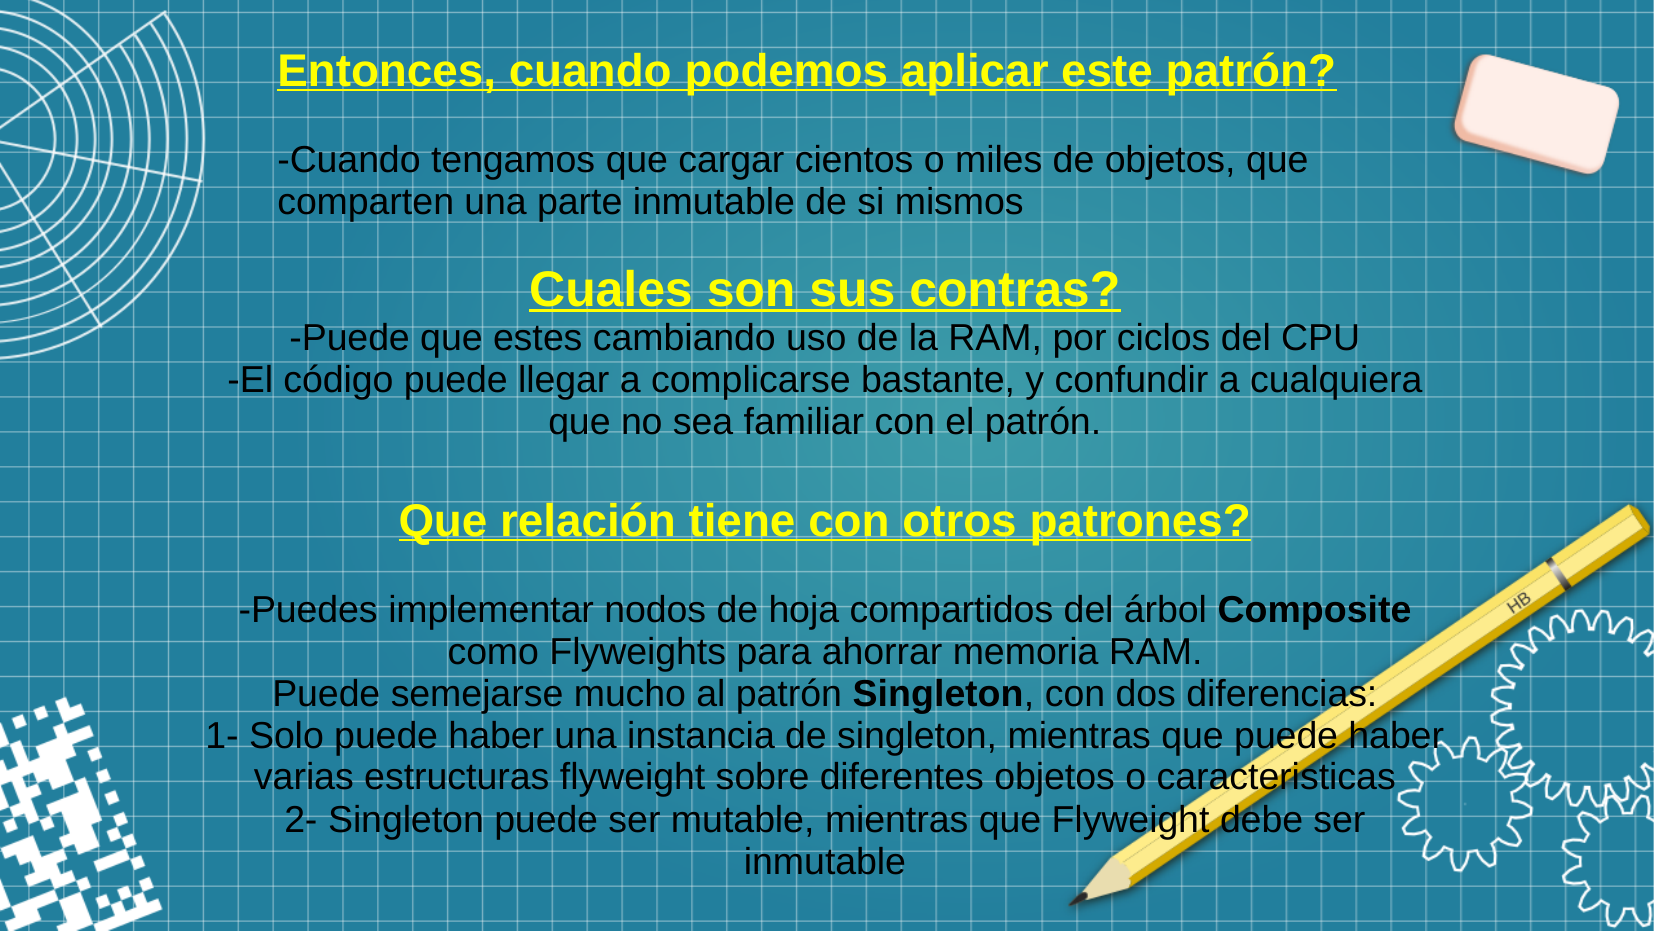

Entonces, cuando podemos aplicar este patrón?
-Cuando tengamos que cargar cientos o miles de objetos, que comparten una parte inmutable de si mismos
Cuales son sus contras?
-Puede que estes cambiando uso de la RAM, por ciclos del CPU
-El código puede llegar a complicarse bastante, y confundir a cualquiera que no sea familiar con el patrón.
Que relación tiene con otros patrones?
-Puedes implementar nodos de hoja compartidos del árbol Composite como Flyweights para ahorrar memoria RAM.
Puede semejarse mucho al patrón Singleton, con dos diferencias:
1- Solo puede haber una instancia de singleton, mientras que puede haber varias estructuras flyweight sobre diferentes objetos o caracteristicas
2- Singleton puede ser mutable, mientras que Flyweight debe ser inmutable